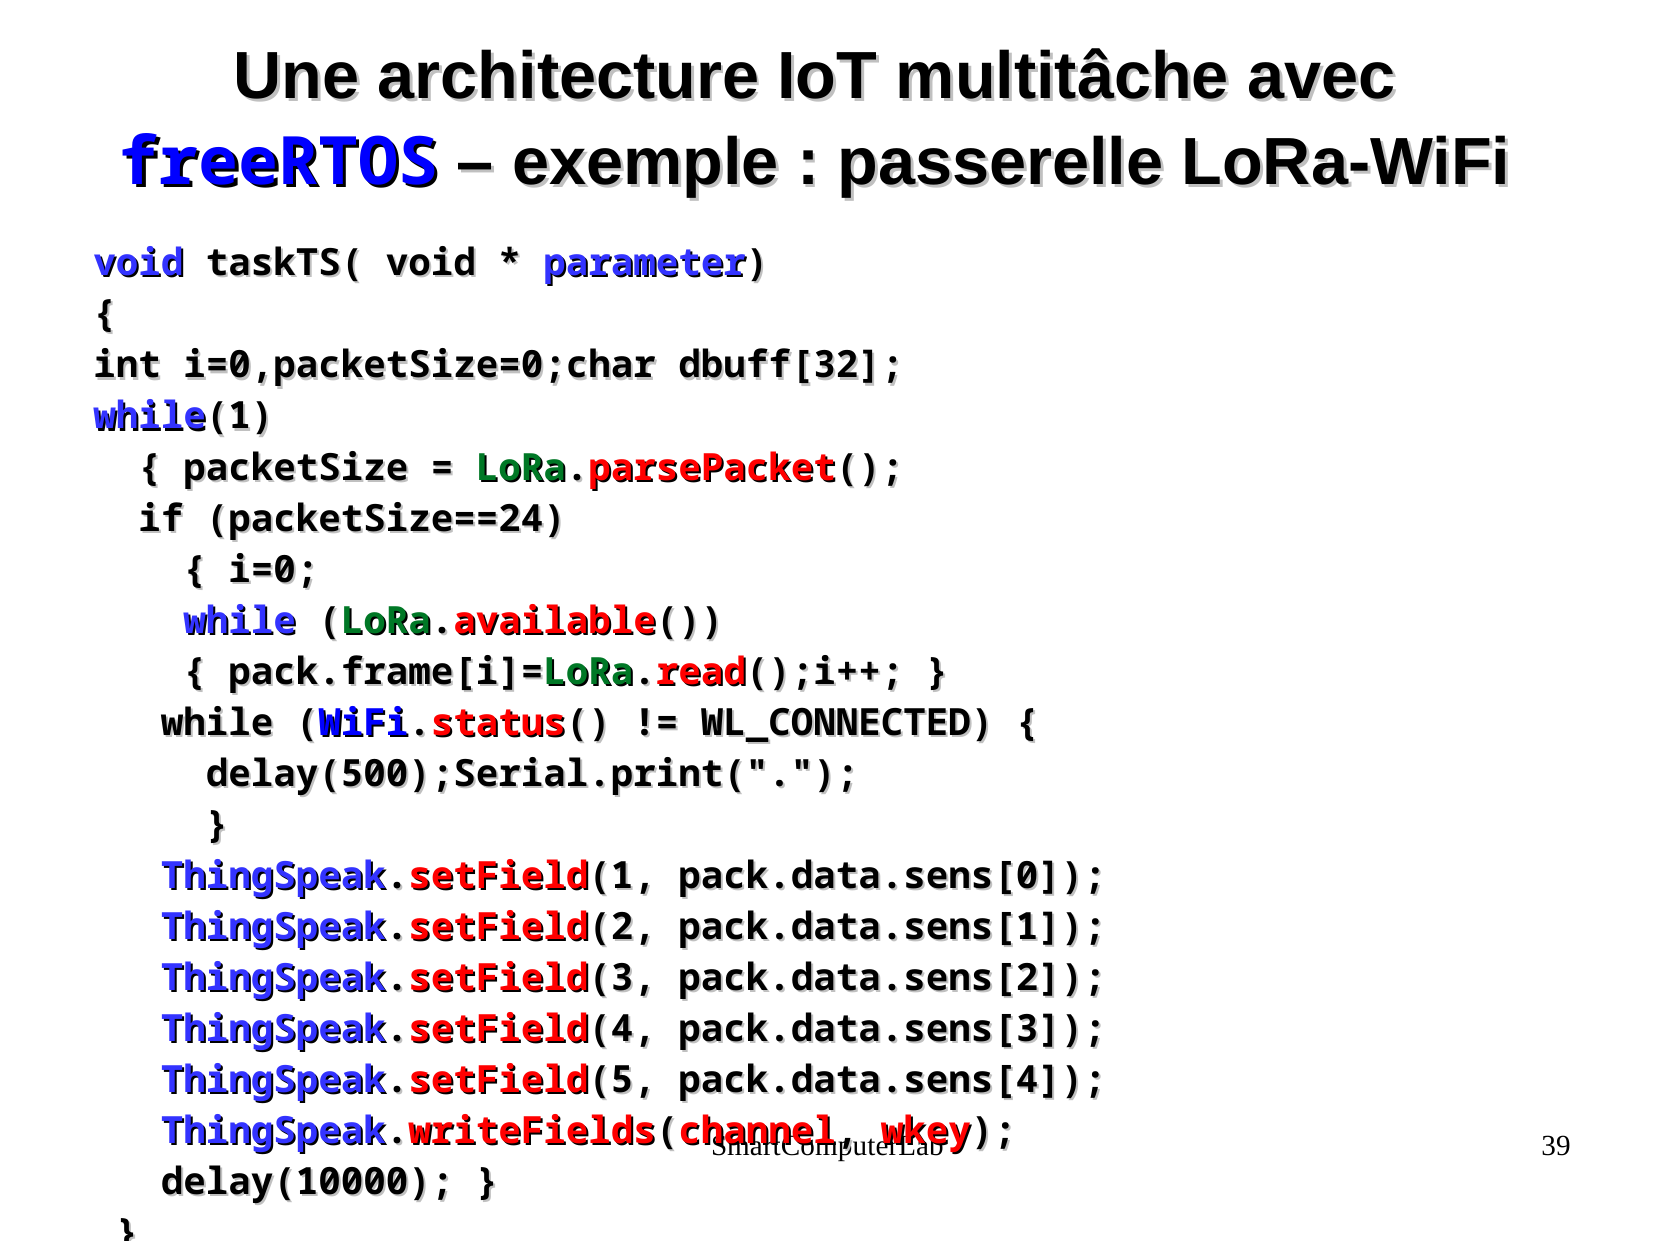

# Une architecture IoT multitâche avec freeRTOS – exemple : passerelle LoRa-WiFi
void taskTS( void * parameter)
{
int i=0,packetSize=0;char dbuff[32];
while(1)
 { packetSize = LoRa.parsePacket();
 if (packetSize==24)
 { i=0;
 while (LoRa.available())
 { pack.frame[i]=LoRa.read();i++; }
 while (WiFi.status() != WL_CONNECTED) {
 delay(500);Serial.print(".");
 }
 ThingSpeak.setField(1, pack.data.sens[0]);
 ThingSpeak.setField(2, pack.data.sens[1]);
 ThingSpeak.setField(3, pack.data.sens[2]);
 ThingSpeak.setField(4, pack.data.sens[3]);
 ThingSpeak.setField(5, pack.data.sens[4]);
 ThingSpeak.writeFields(channel, wkey);
 delay(10000); }
 }
}
SmartComputerLab
39